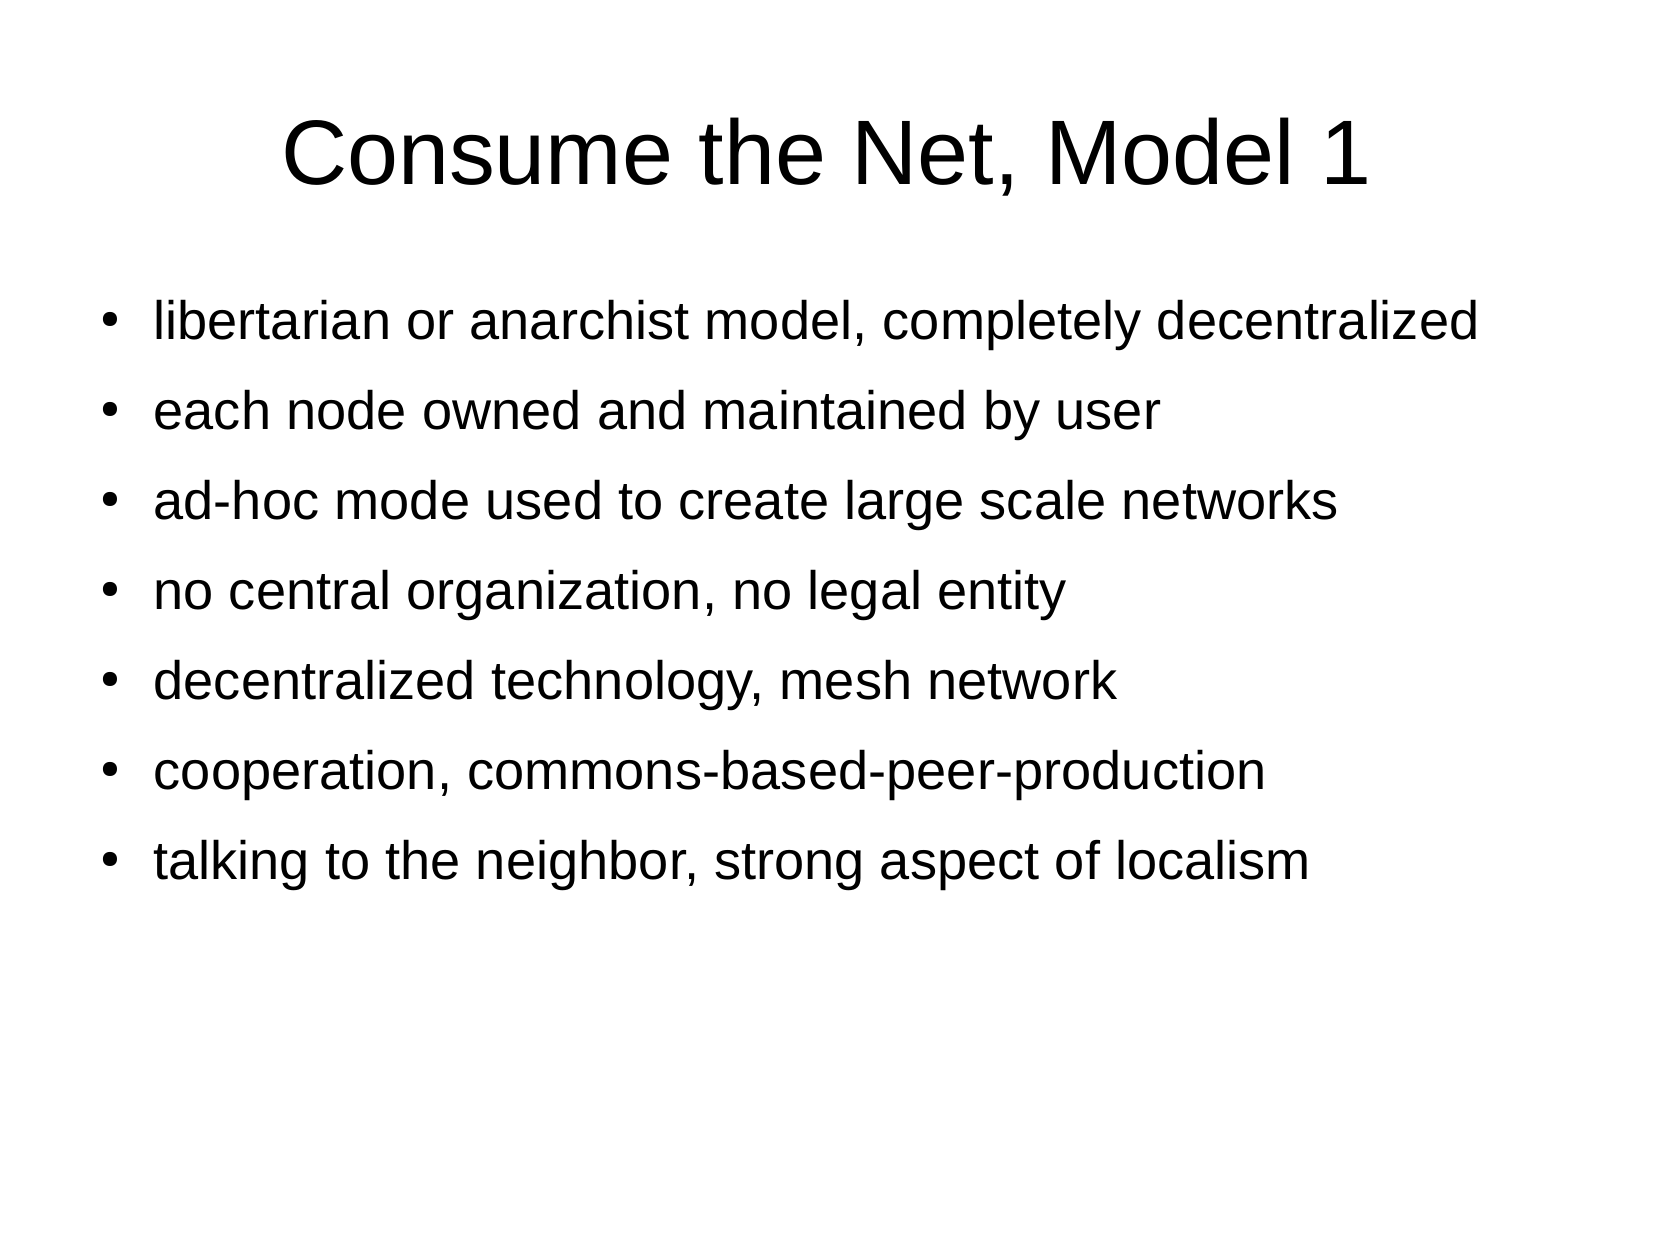

# Consume the Net, Model 1
libertarian or anarchist model, completely decentralized
each node owned and maintained by user
ad-hoc mode used to create large scale networks
no central organization, no legal entity
decentralized technology, mesh network
cooperation, commons-based-peer-production
talking to the neighbor, strong aspect of localism